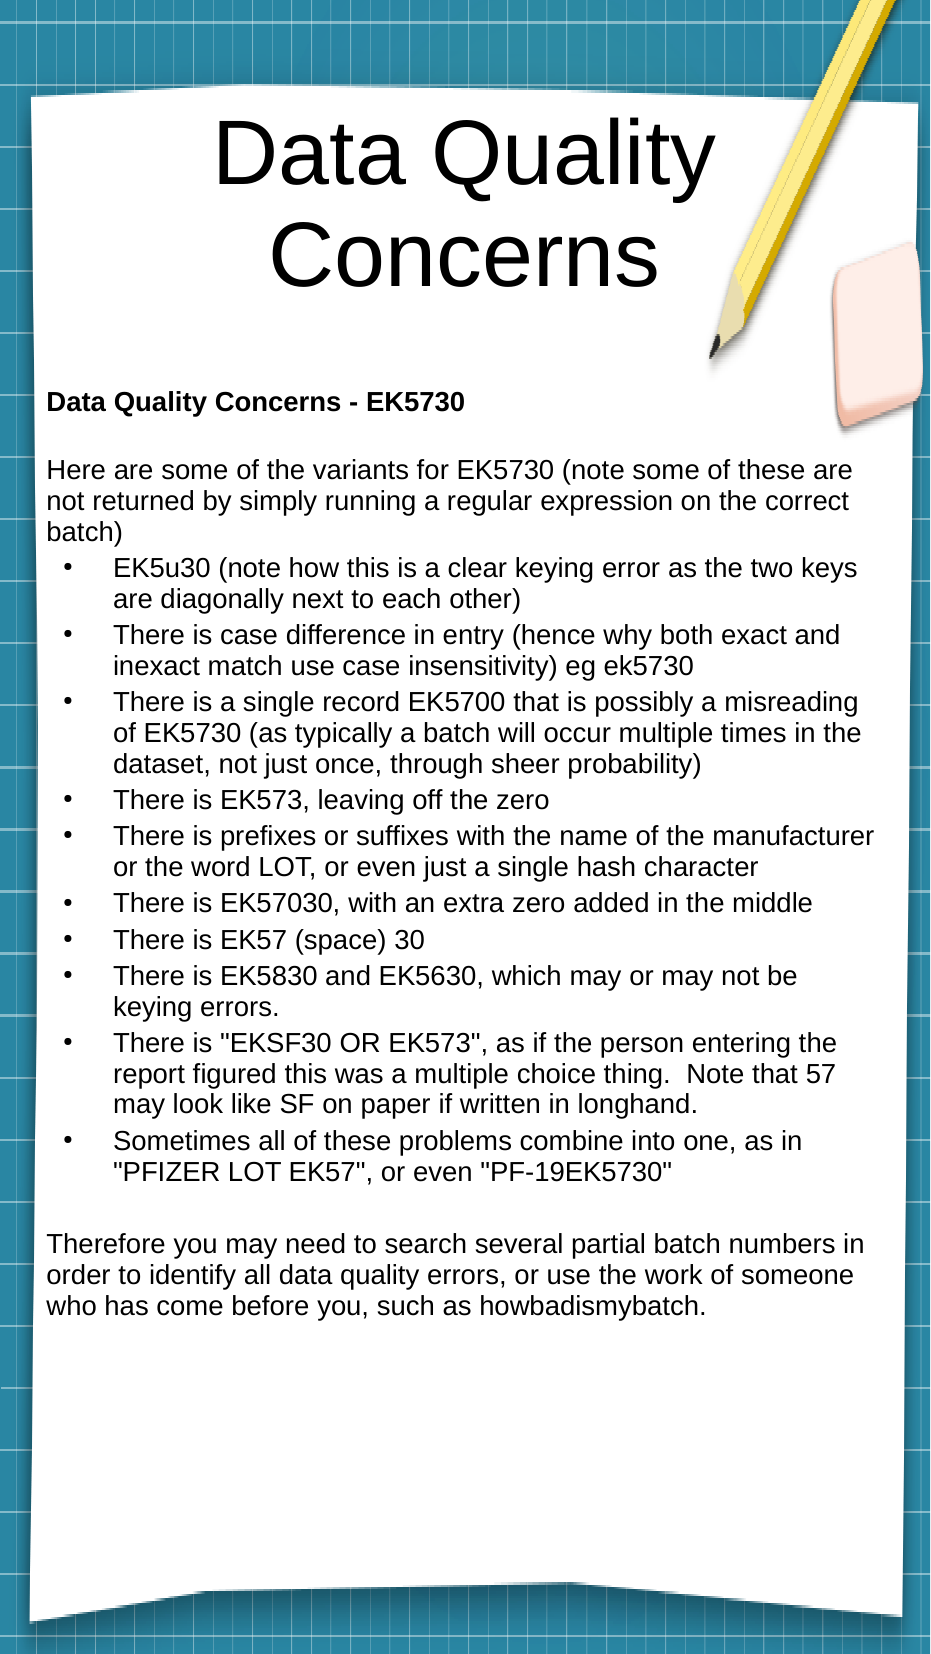

# Data Quality Concerns
Data Quality Concerns - EK5730
Here are some of the variants for EK5730 (note some of these are not returned by simply running a regular expression on the correct batch)
EK5u30 (note how this is a clear keying error as the two keys are diagonally next to each other)
There is case difference in entry (hence why both exact and inexact match use case insensitivity) eg ek5730
There is a single record EK5700 that is possibly a misreading of EK5730 (as typically a batch will occur multiple times in the dataset, not just once, through sheer probability)
There is EK573, leaving off the zero
There is prefixes or suffixes with the name of the manufacturer or the word LOT, or even just a single hash character
There is EK57030, with an extra zero added in the middle
There is EK57 (space) 30
There is EK5830 and EK5630, which may or may not be keying errors.
There is "EKSF30 OR EK573", as if the person entering the report figured this was a multiple choice thing. Note that 57 may look like SF on paper if written in longhand.
Sometimes all of these problems combine into one, as in "PFIZER LOT EK57", or even "PF-19EK5730"
Therefore you may need to search several partial batch numbers in order to identify all data quality errors, or use the work of someone who has come before you, such as howbadismybatch.